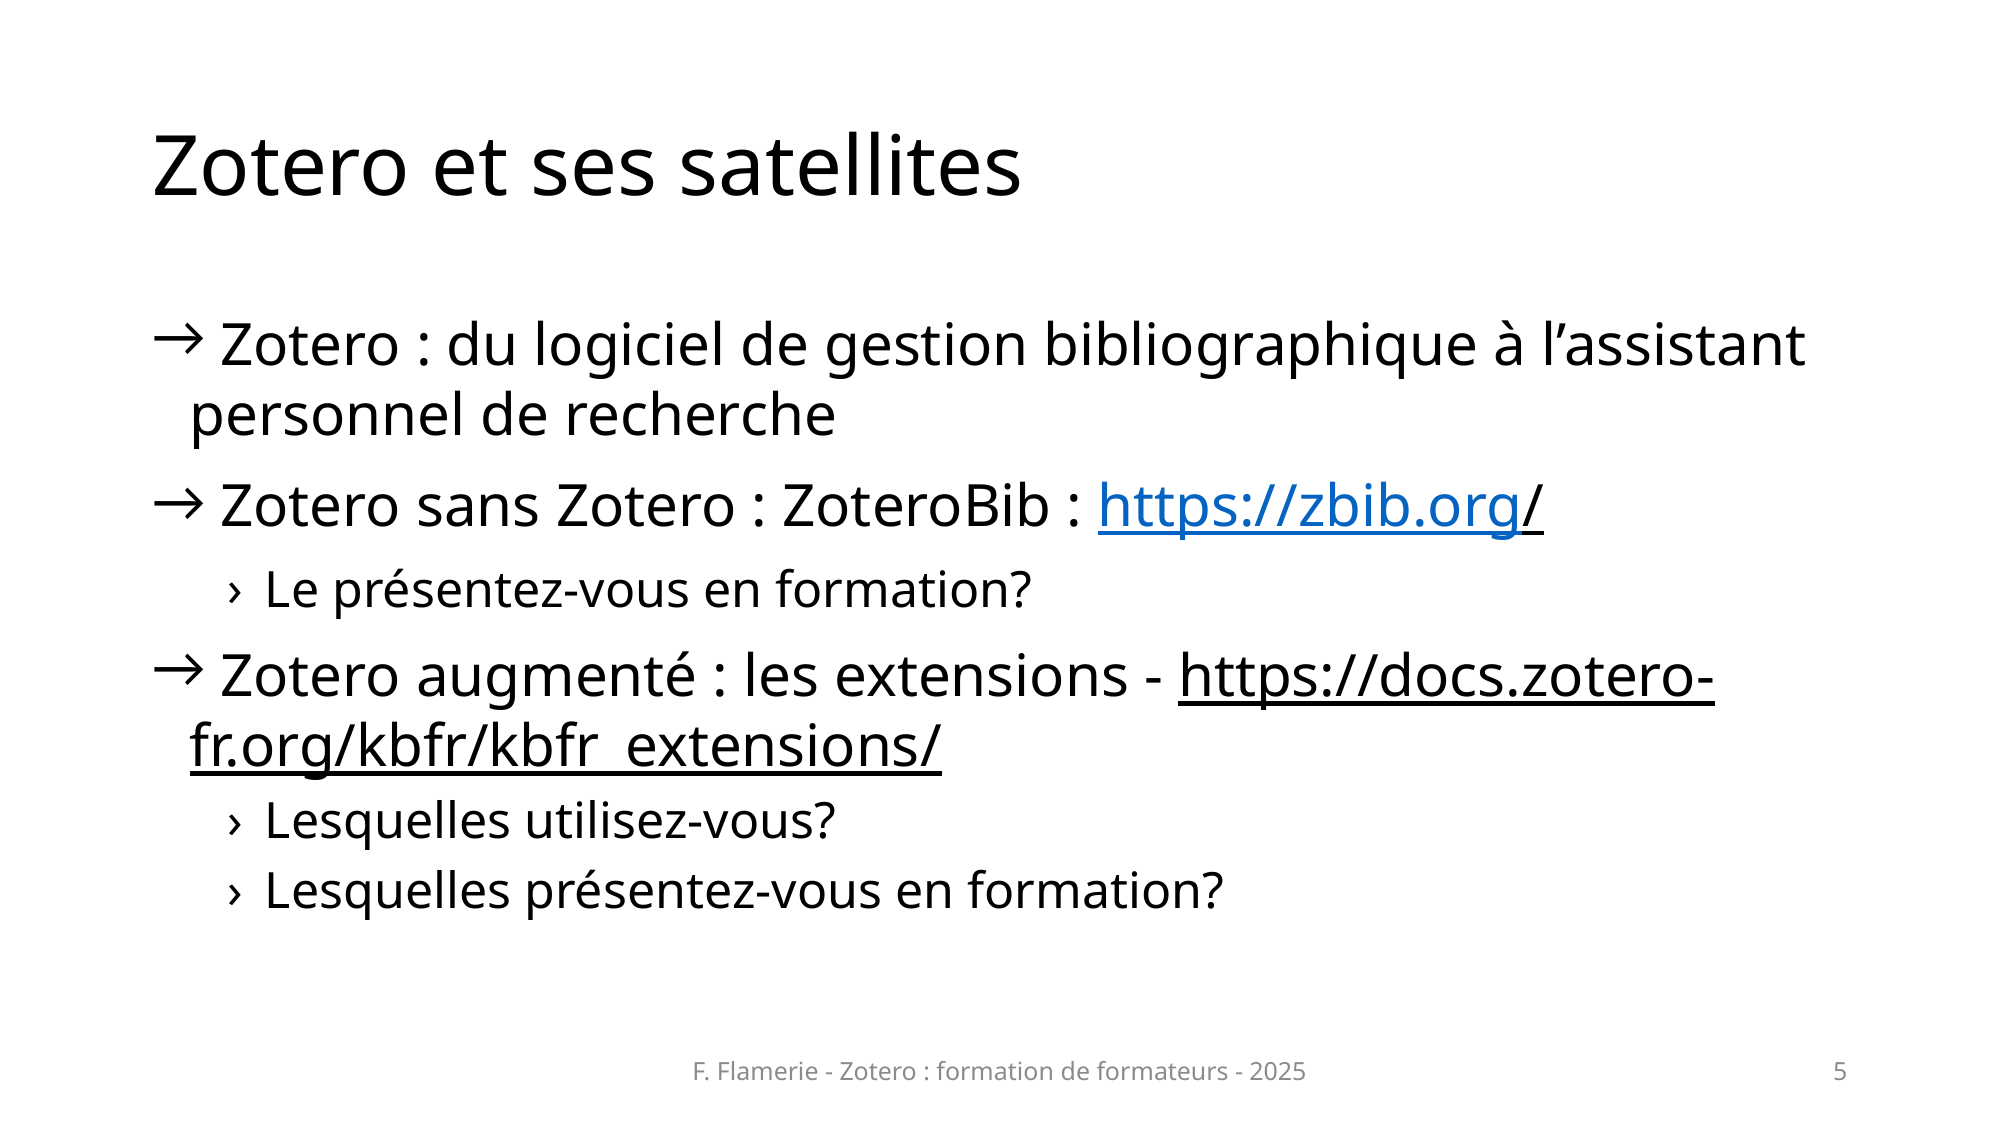

# Zotero et ses satellites
 Zotero : du logiciel de gestion bibliographique à l’assistant personnel de recherche
 Zotero sans Zotero : ZoteroBib : https://zbib.org/
Le présentez-vous en formation?
 Zotero augmenté : les extensions - https://docs.zotero-fr.org/kbfr/kbfr_extensions/
Lesquelles utilisez-vous?
Lesquelles présentez-vous en formation?
F. Flamerie - Zotero : formation de formateurs - 2025
5